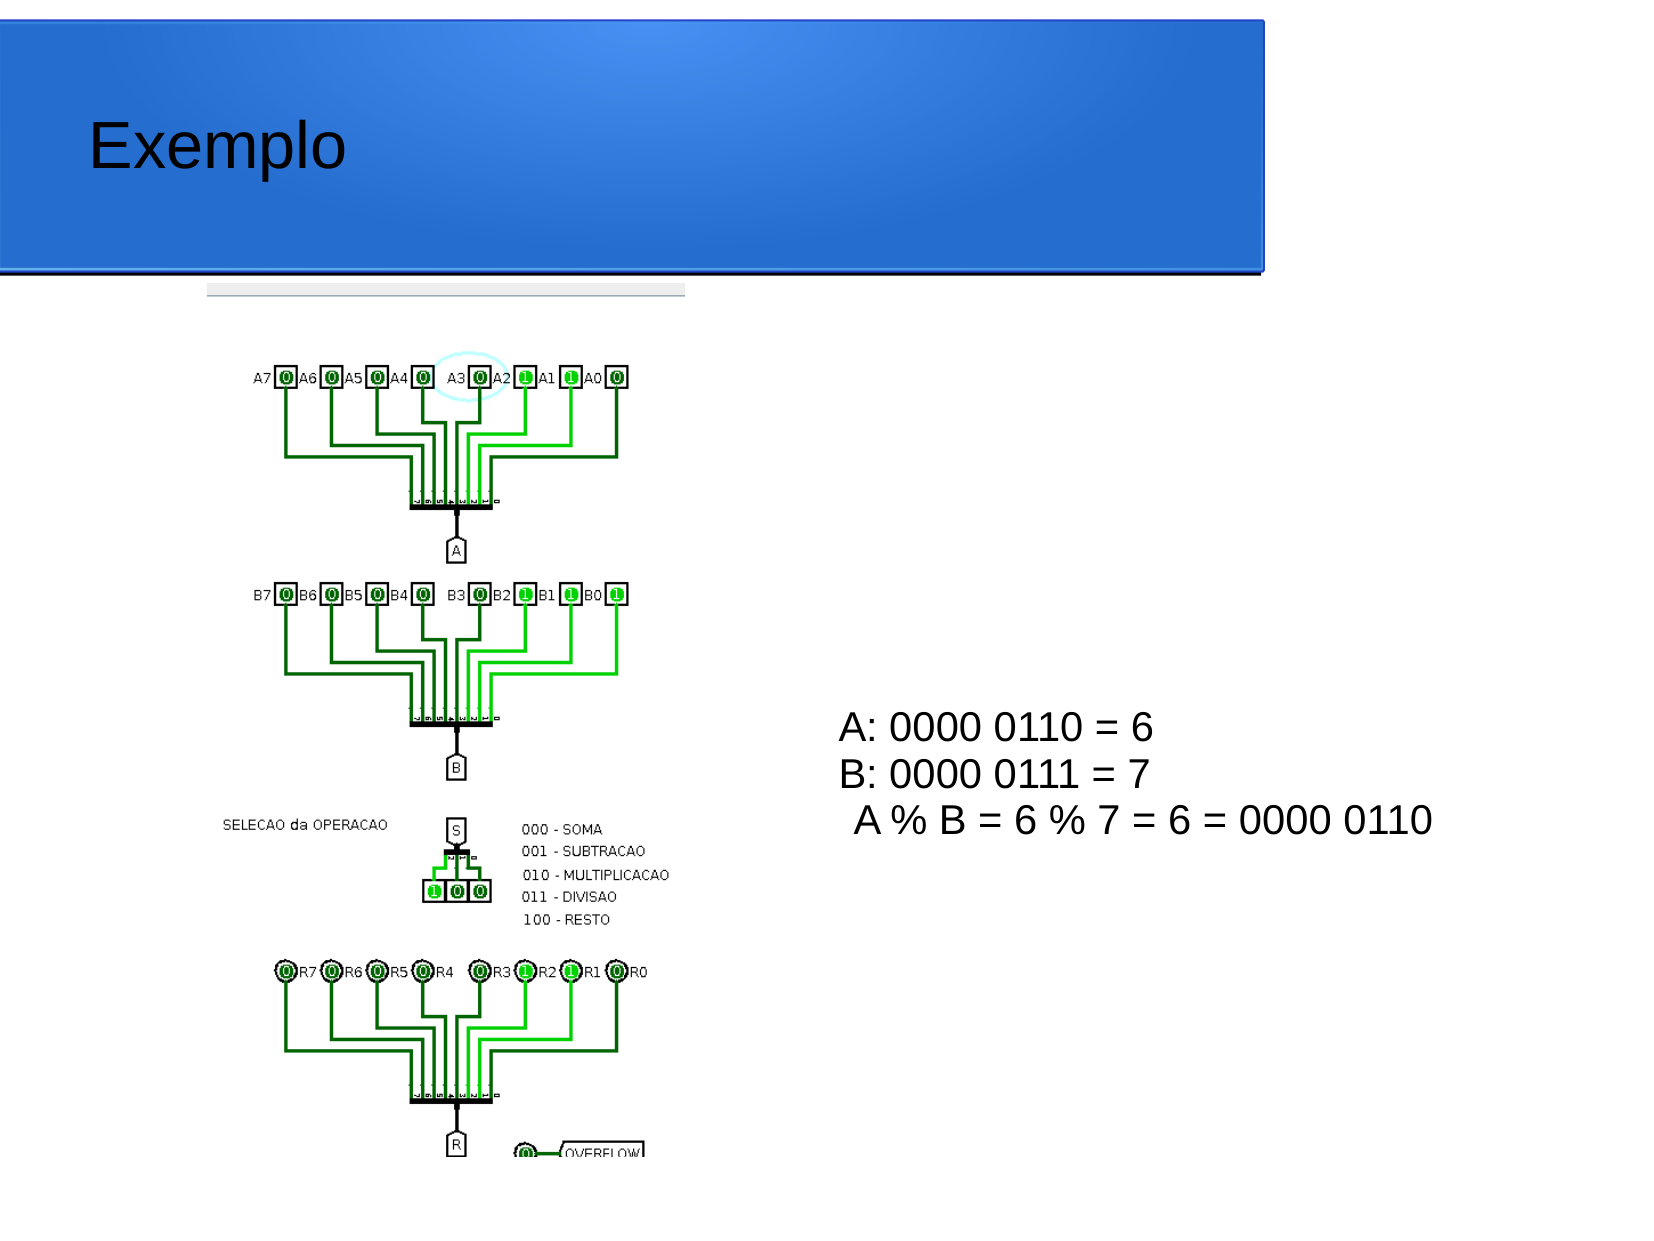

# Exemplo
A: 0000 0110 = 6
B: 0000 0111 = 7
A % B = 6 % 7 = 6 = 0000 0110